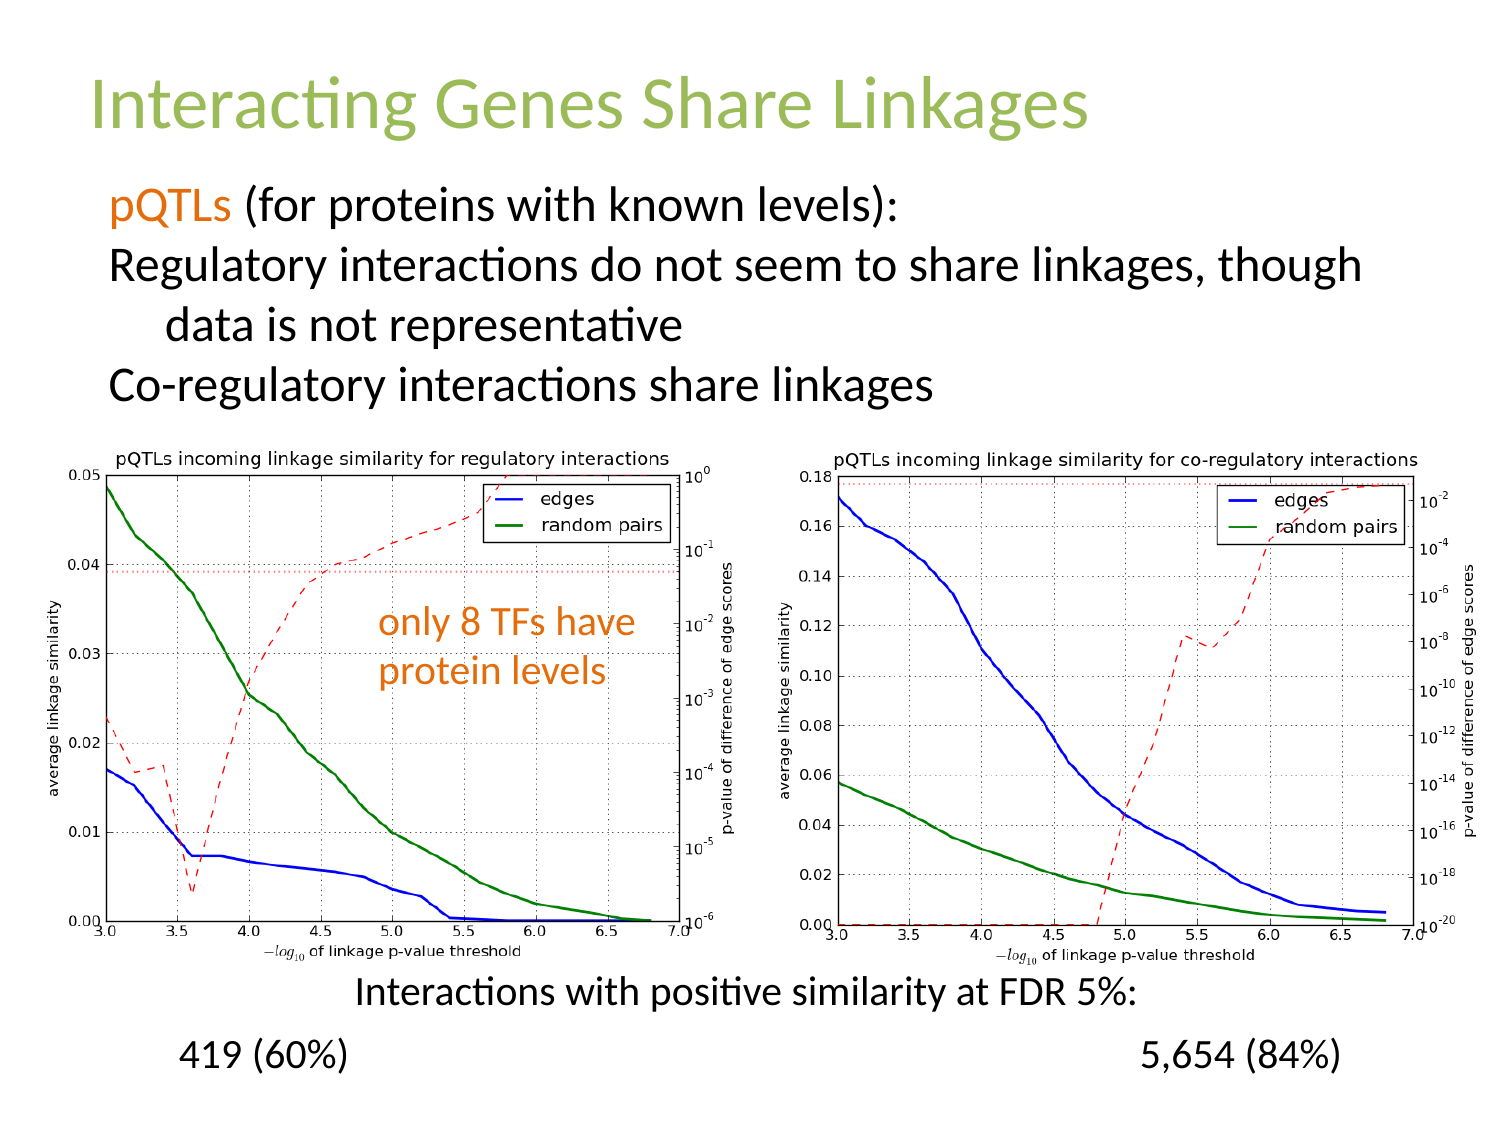

Interacting Genes Share Linkages
pQTLs (for proteins with known levels):
Regulatory interactions do not seem to share linkages, though data is not representative
Co-regulatory interactions share linkages
only 8 TFs have protein levels
Interactions with positive similarity at FDR 5%:
419 (60%)
5,654 (84%)